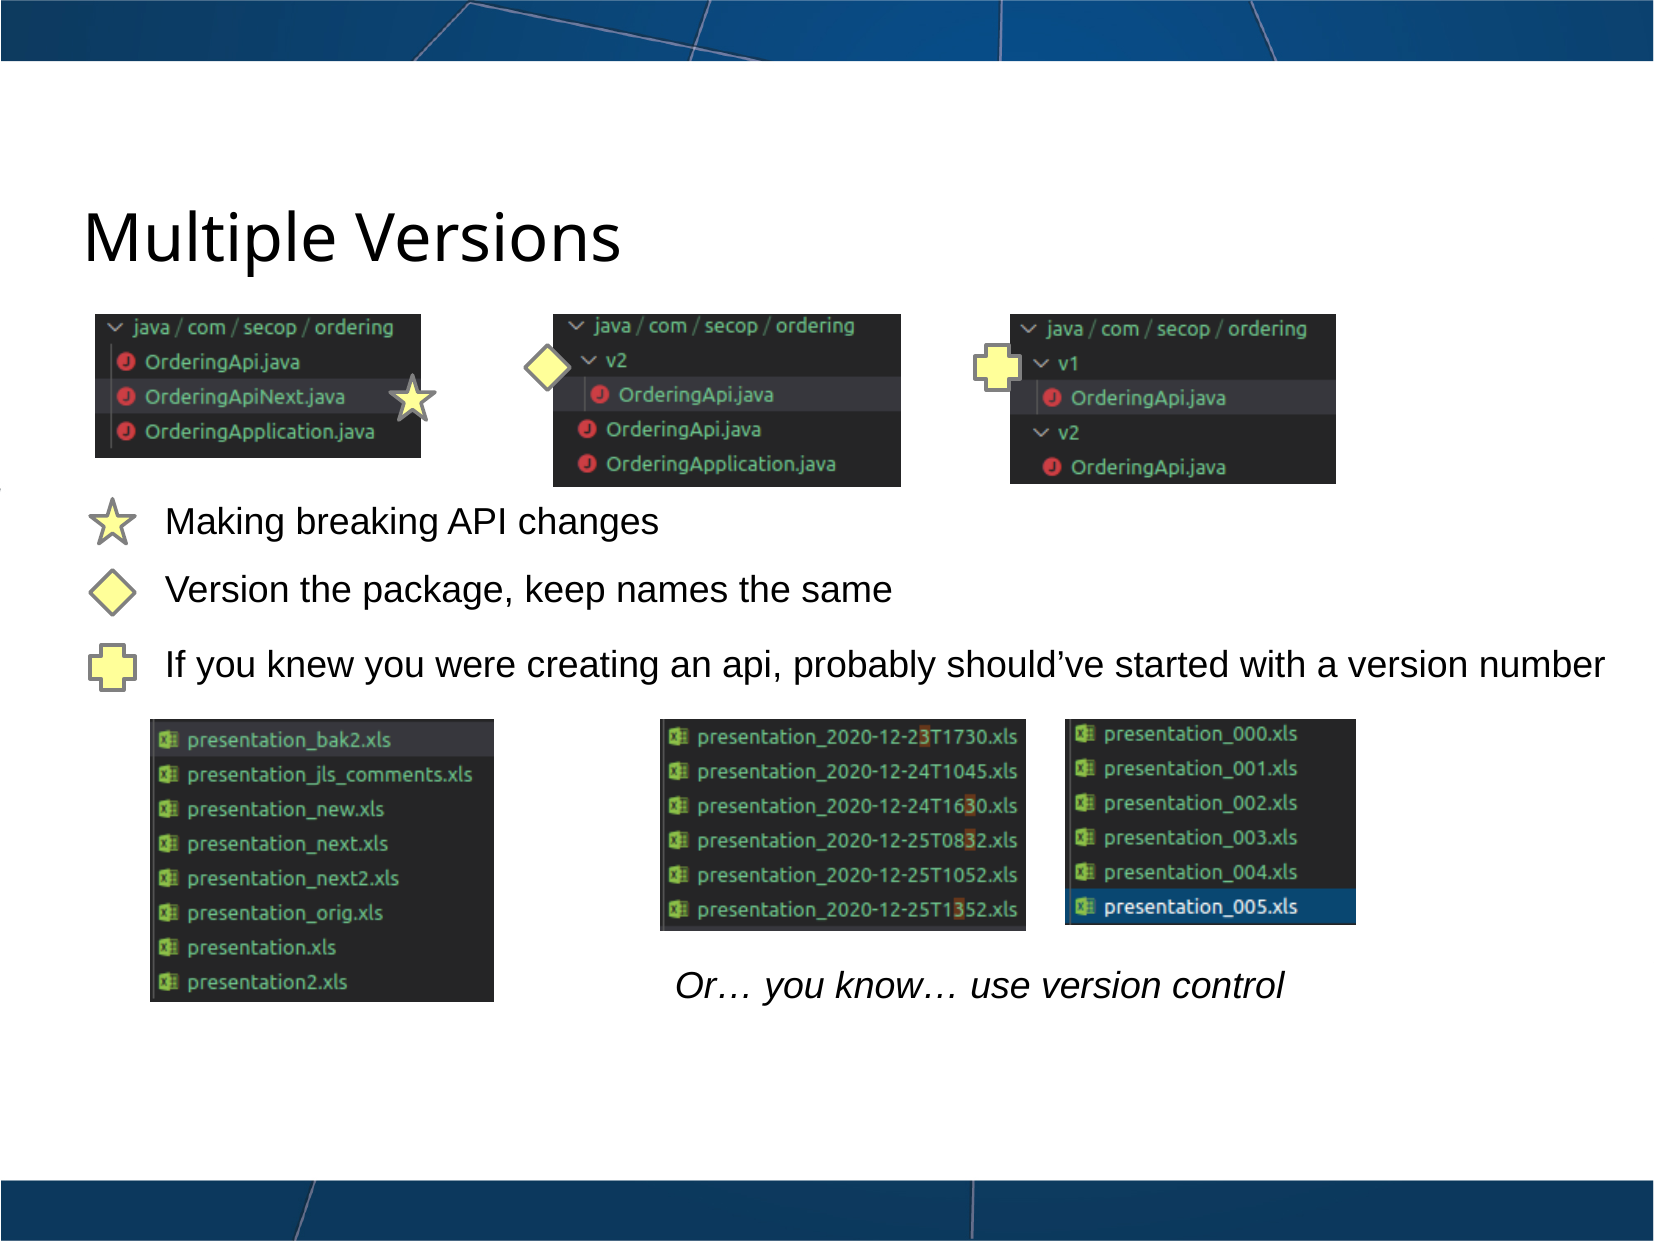

# Multiple Versions
Making breaking API changes
Version the package, keep names the same
If you knew you were creating an api, probably should’ve started with a version number
Or… you know… use version control